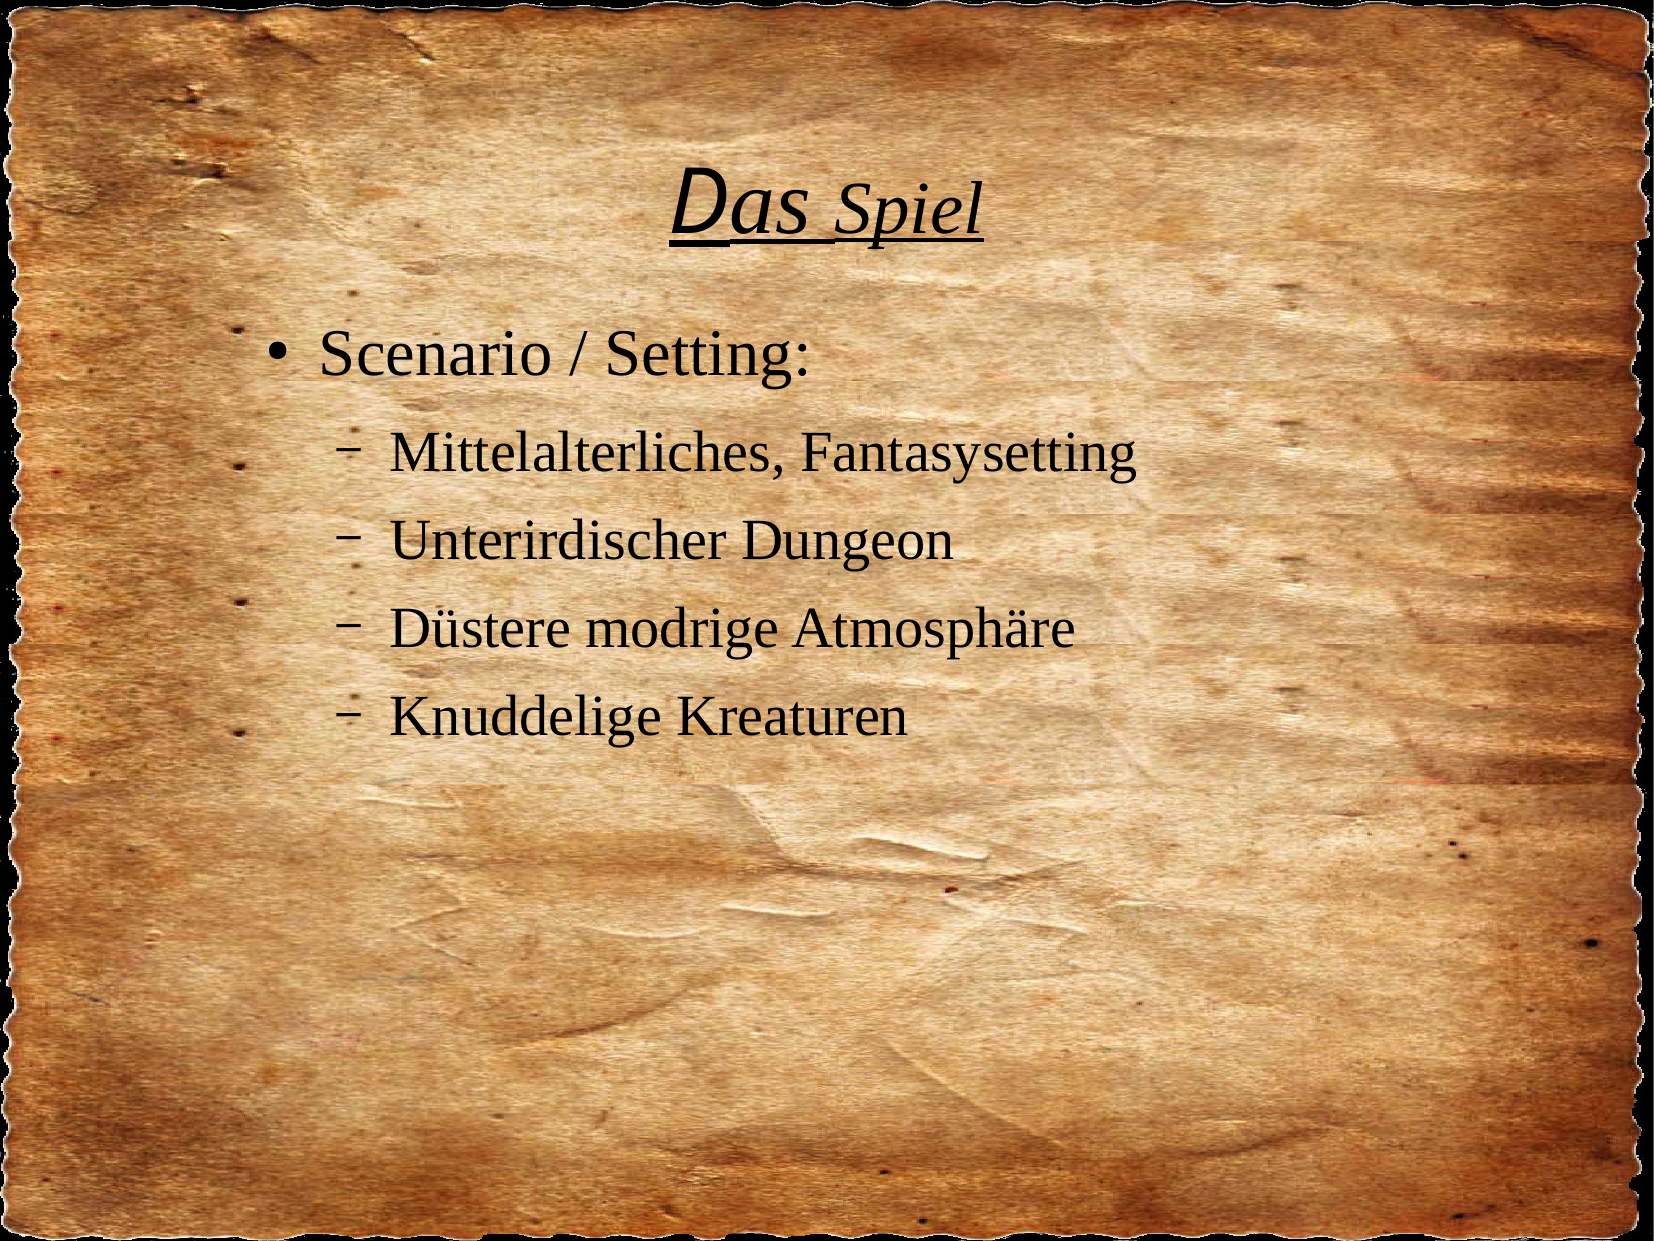

# Das Spiel
Scenario / Setting:
Mittelalterliches, Fantasysetting
Unterirdischer Dungeon
Düstere modrige Atmosphäre
Knuddelige Kreaturen